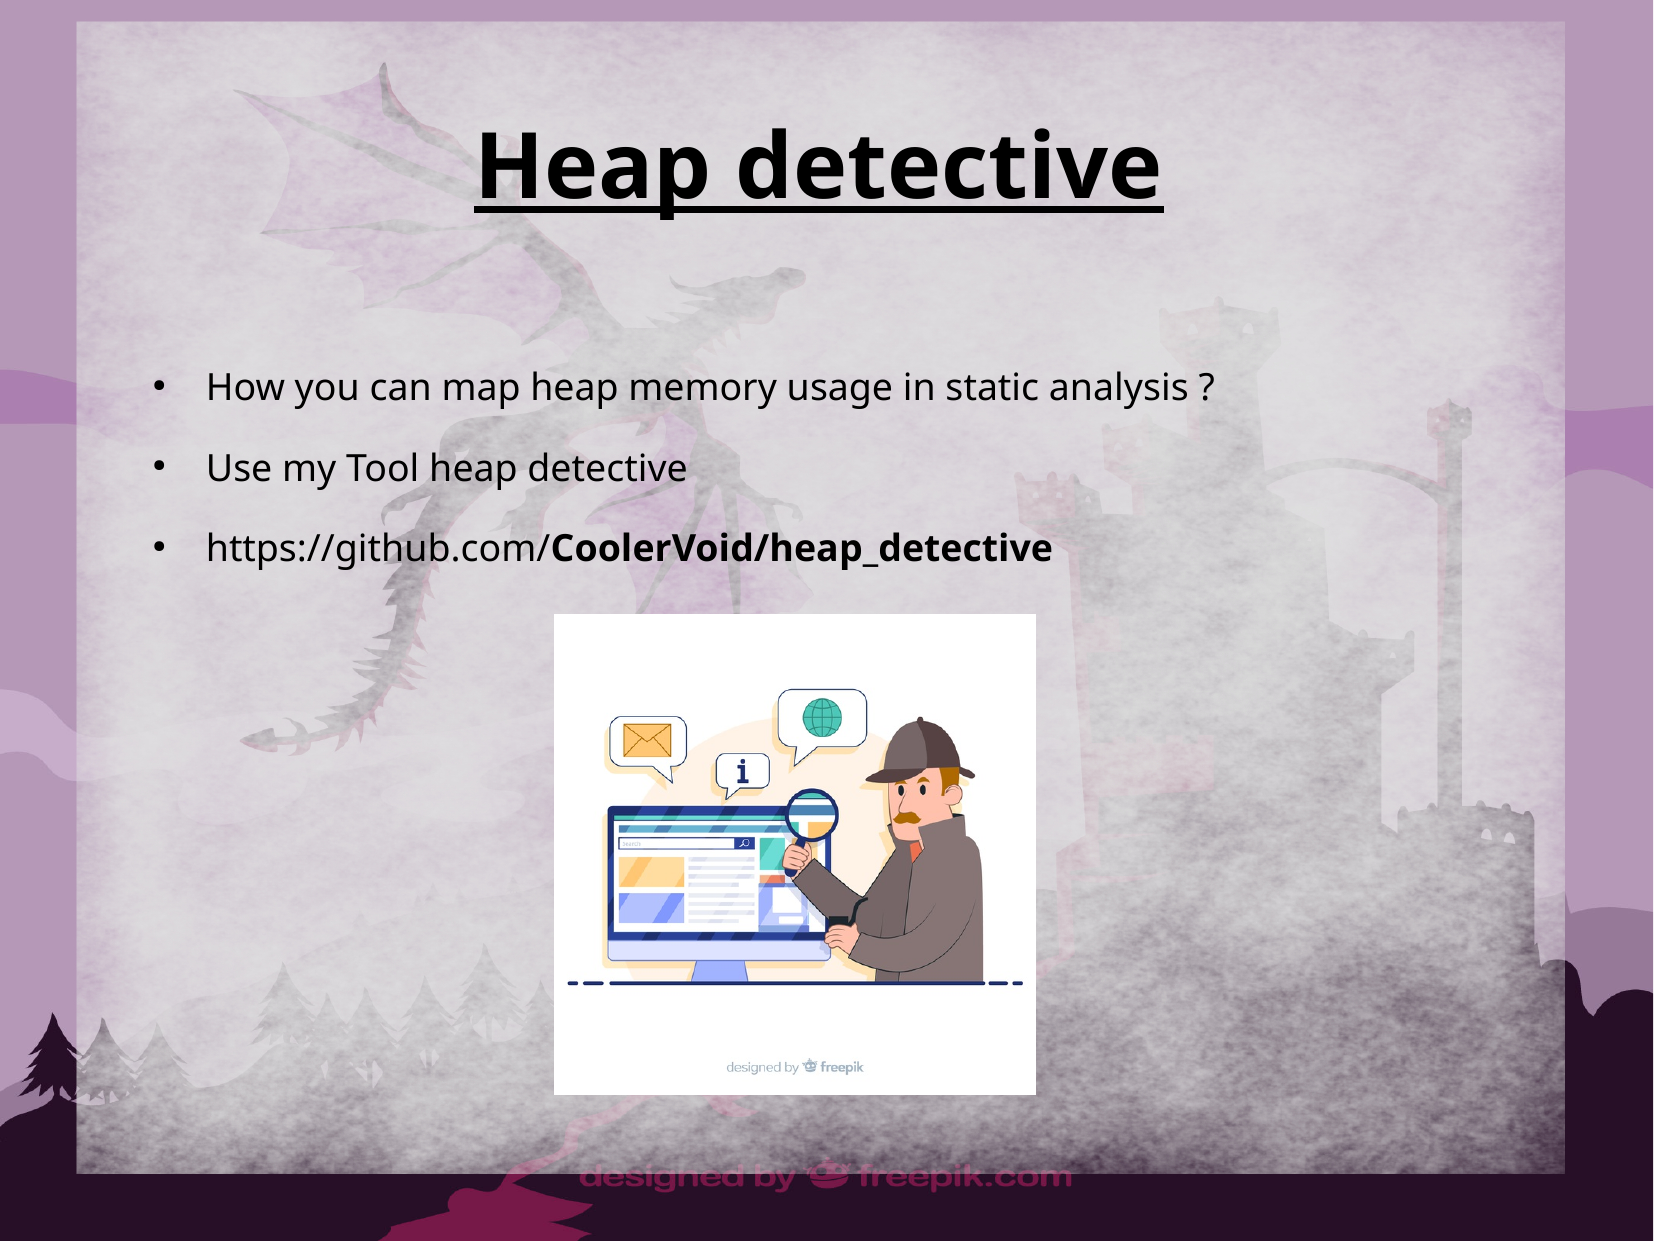

# Heap detective
How you can map heap memory usage in static analysis ?
Use my Tool heap detective
https://github.com/CoolerVoid/heap_detective